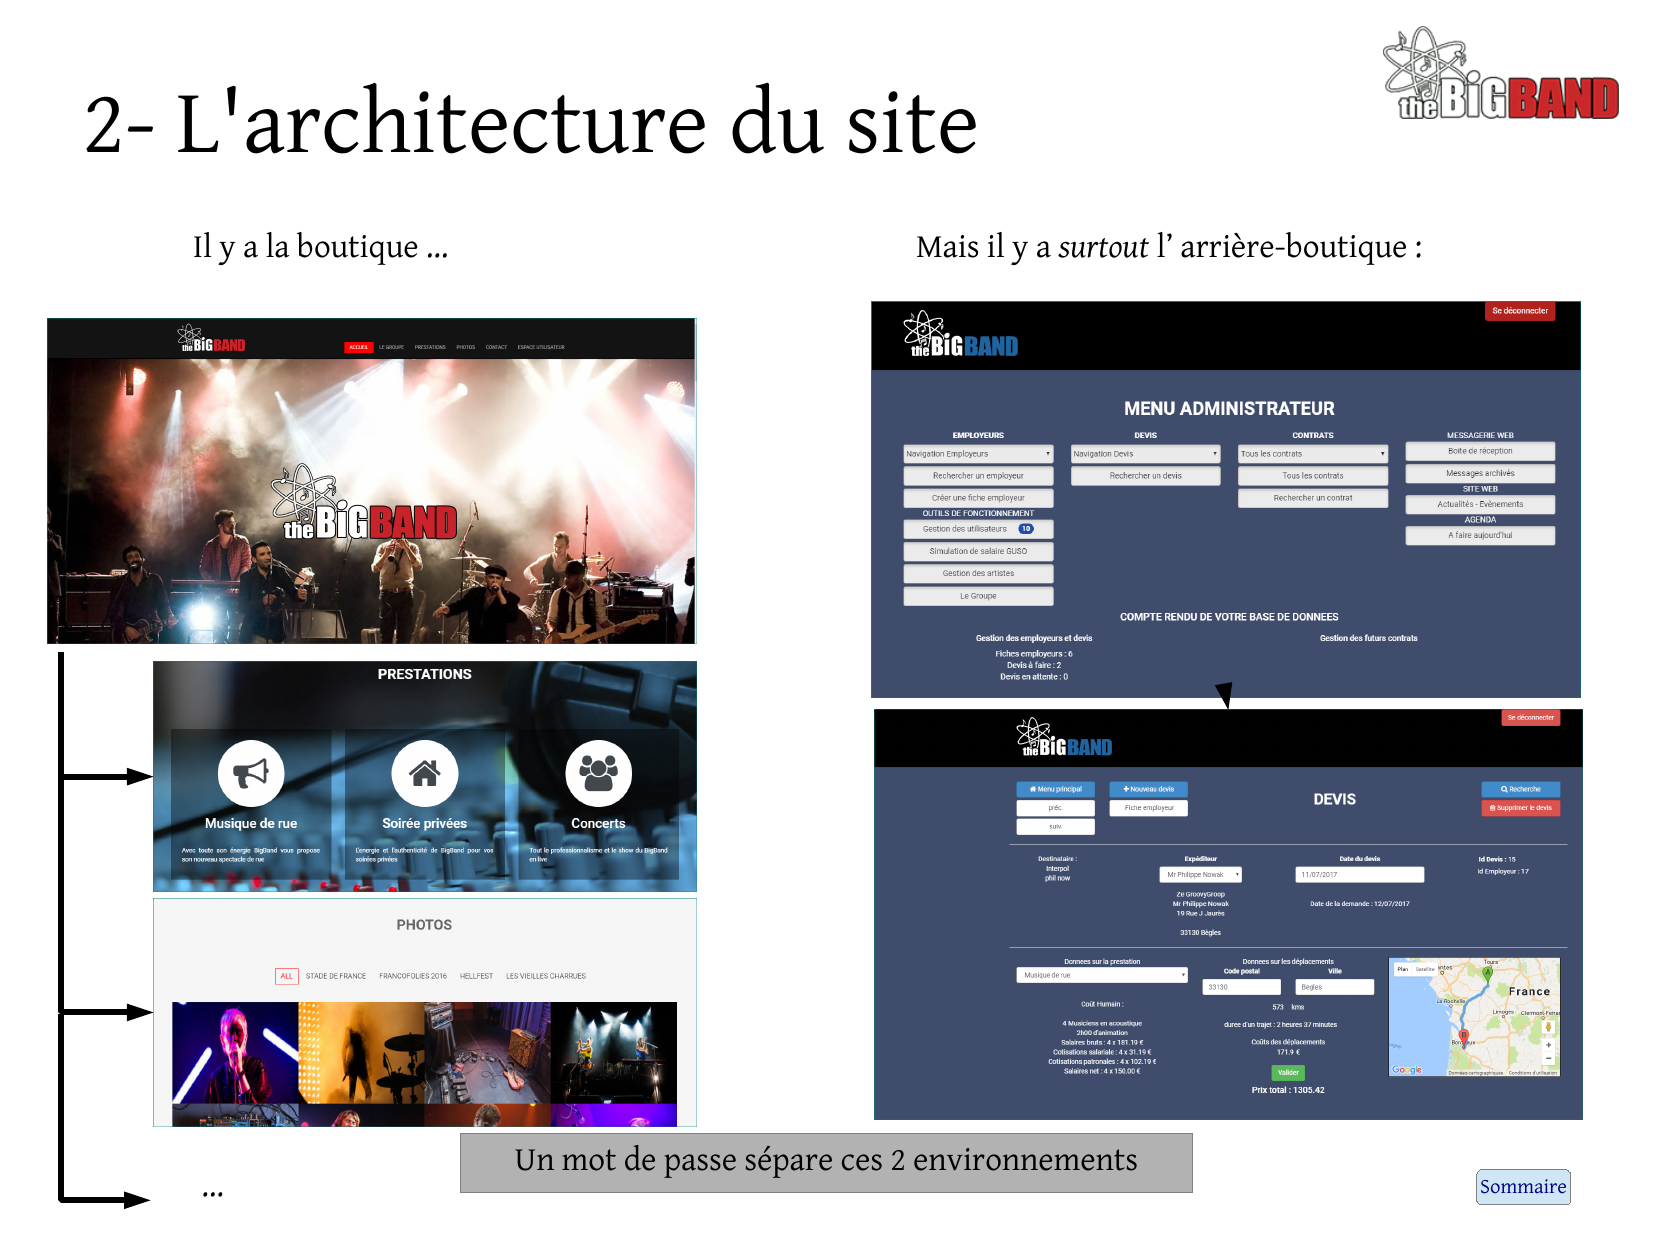

# 2- L'architecture du site
Il y a la boutique ...
Mais il y a surtout l’ arrière-boutique :
Un mot de passe sépare ces 2 environnements
...
Sommaire